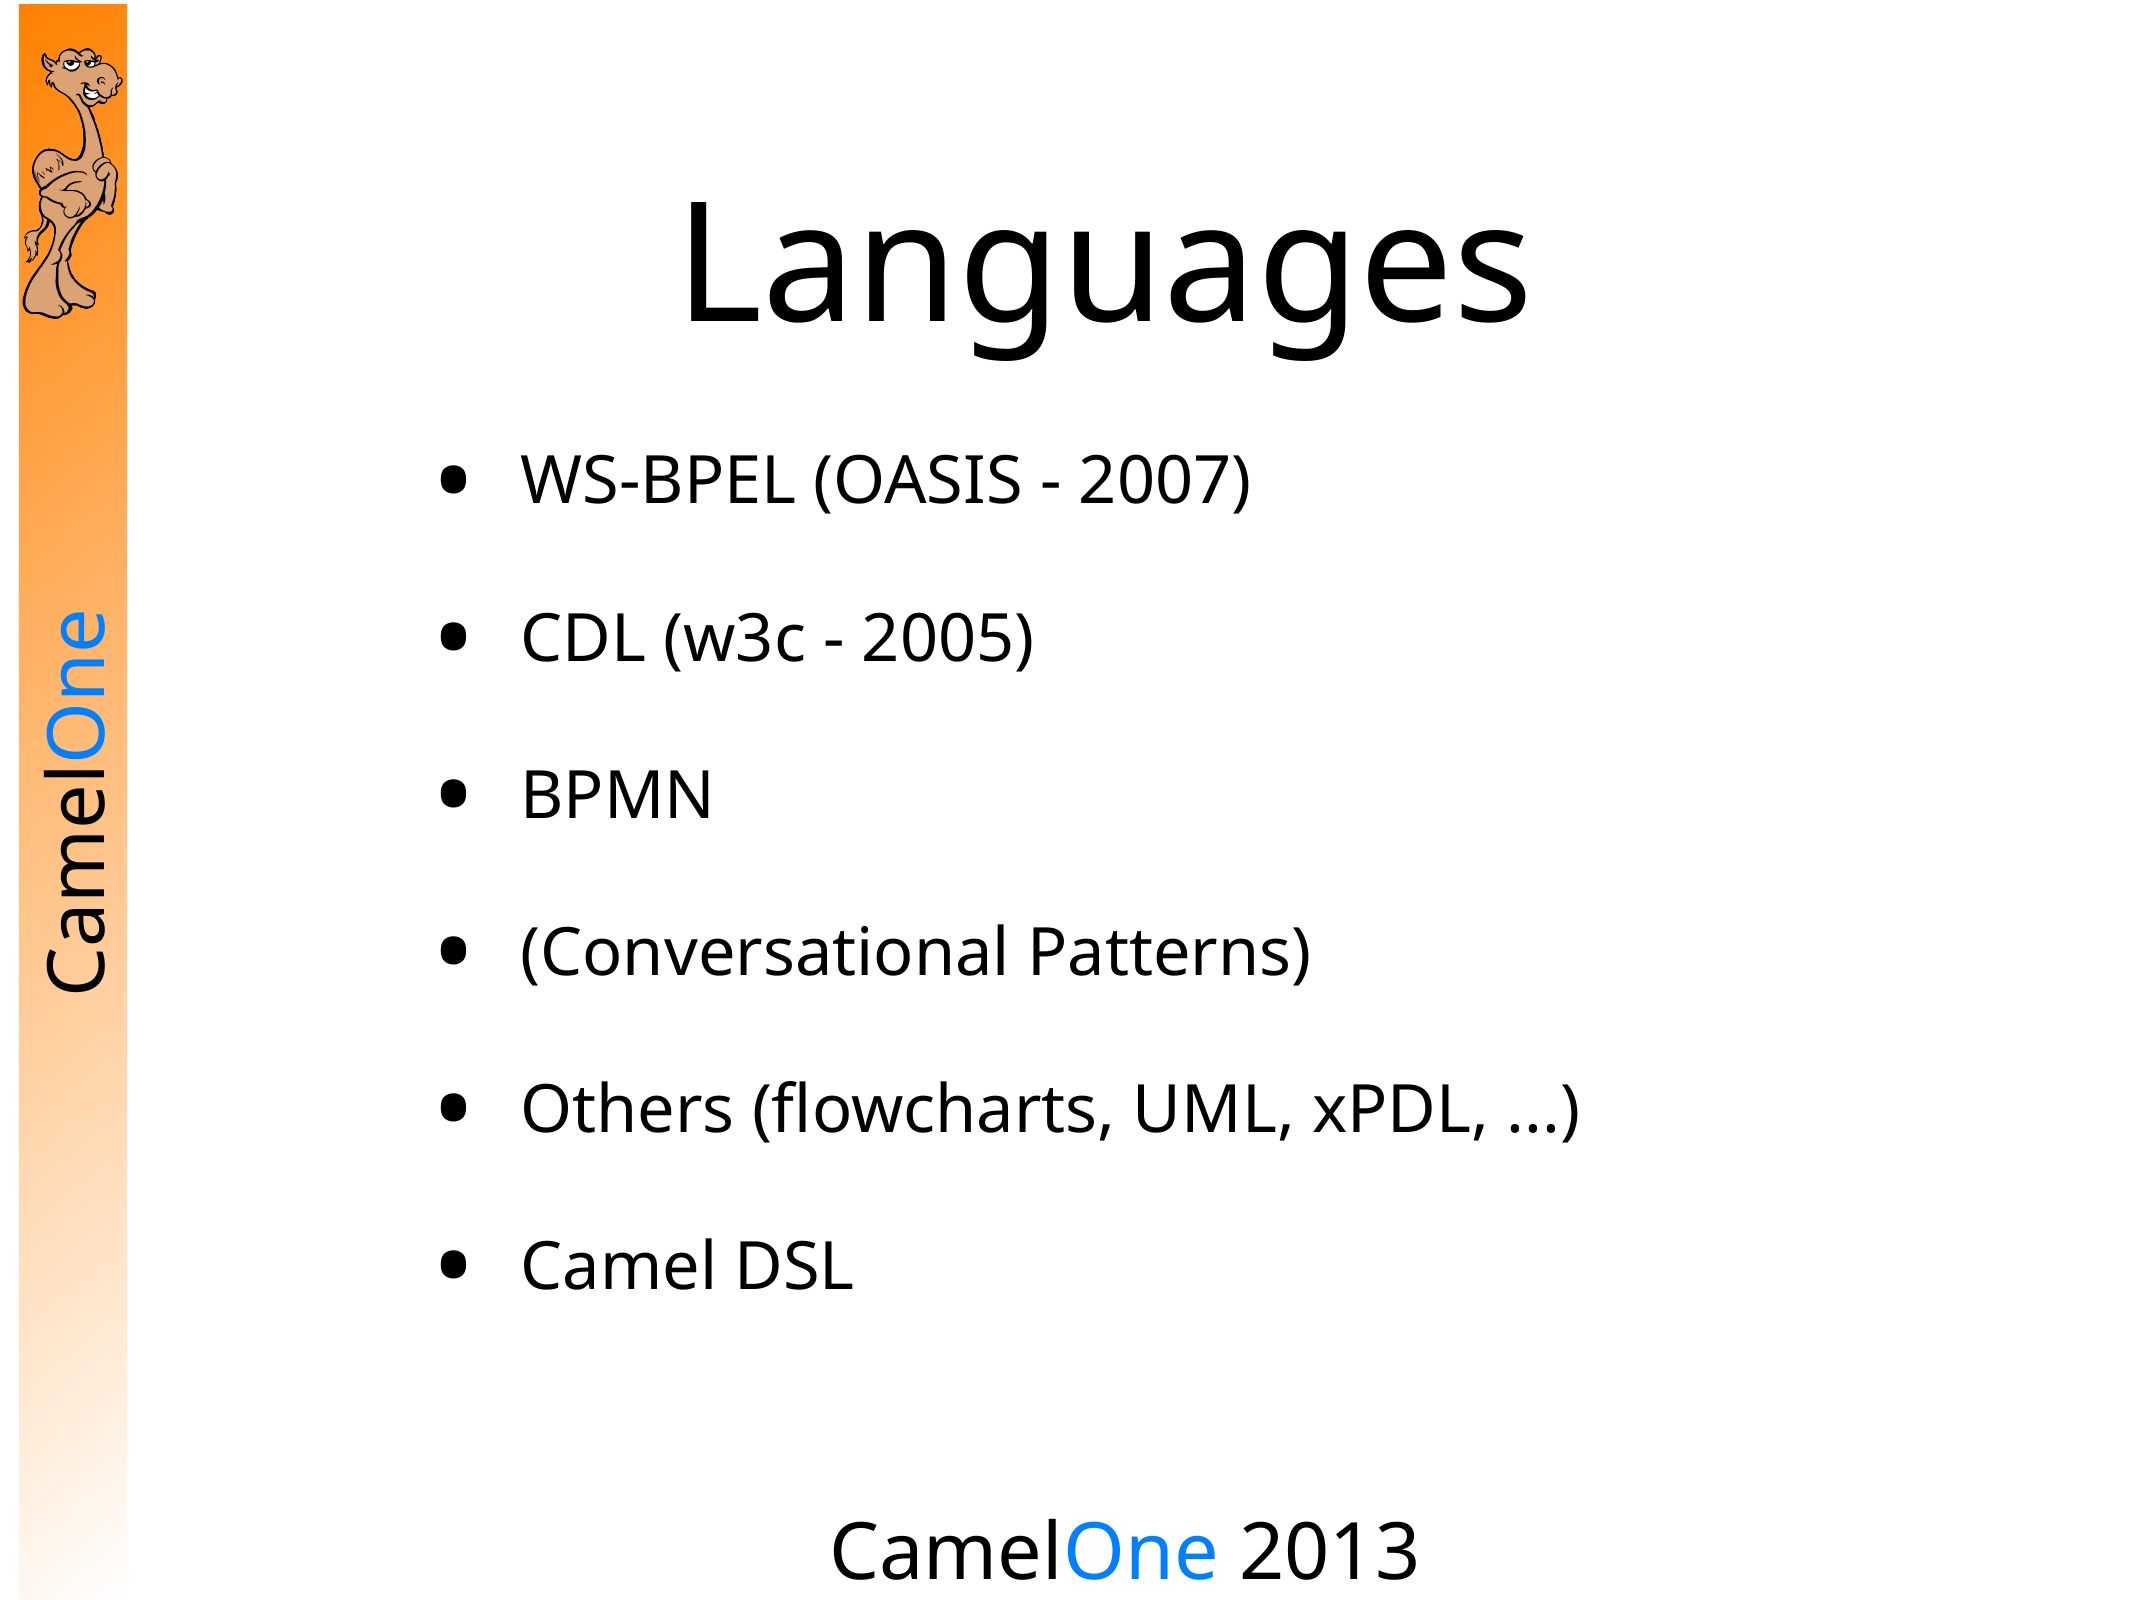

# Languages
WS-BPEL (OASIS - 2007)
CDL (w3c - 2005)
BPMN
(Conversational Patterns)
Others (flowcharts, UML, xPDL, ...)
Camel DSL